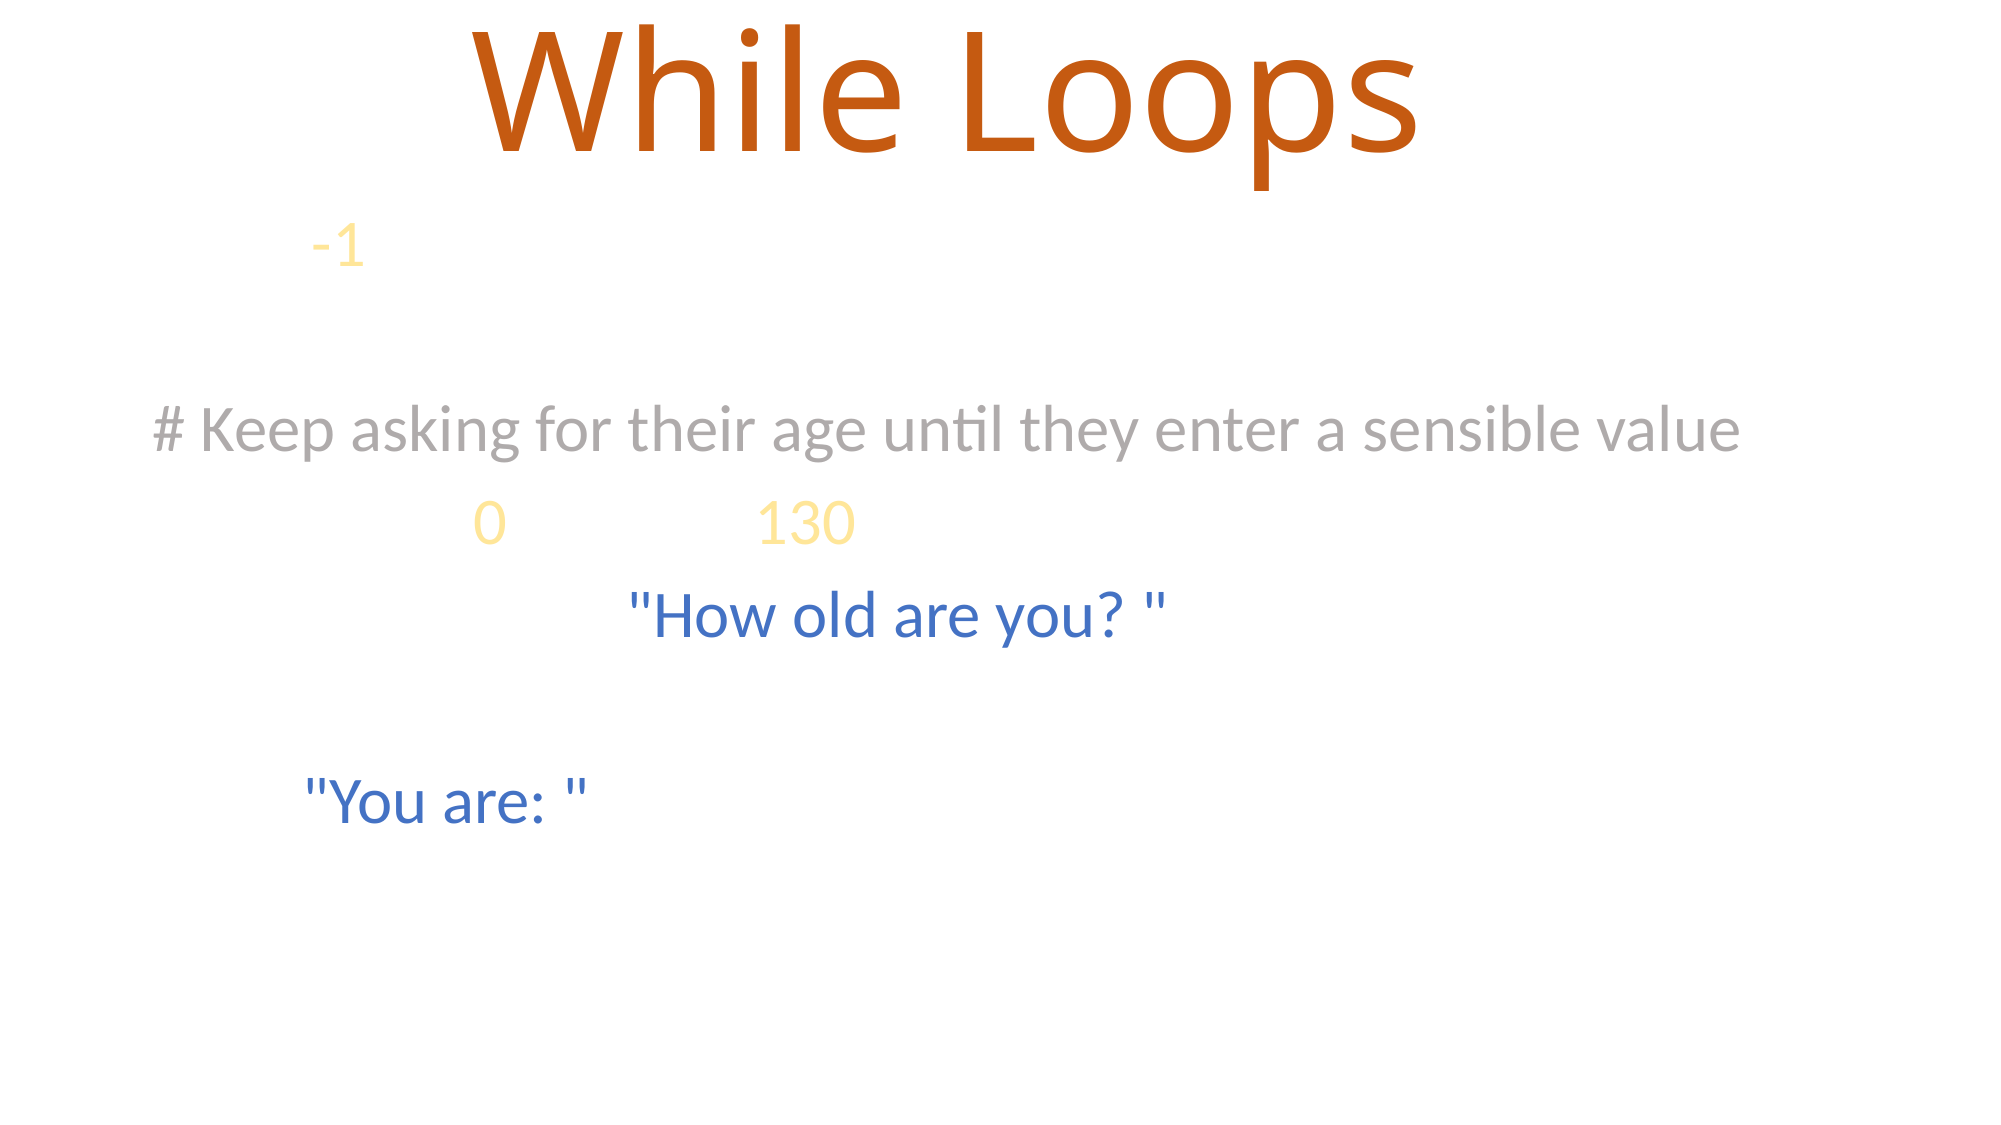

# While Loops
age = -1
# Keep asking for their age until they enter a sensible value
while age < 0 or age > 130:
 age = int(input("How old are you? "))
print("You are: " + str(age))